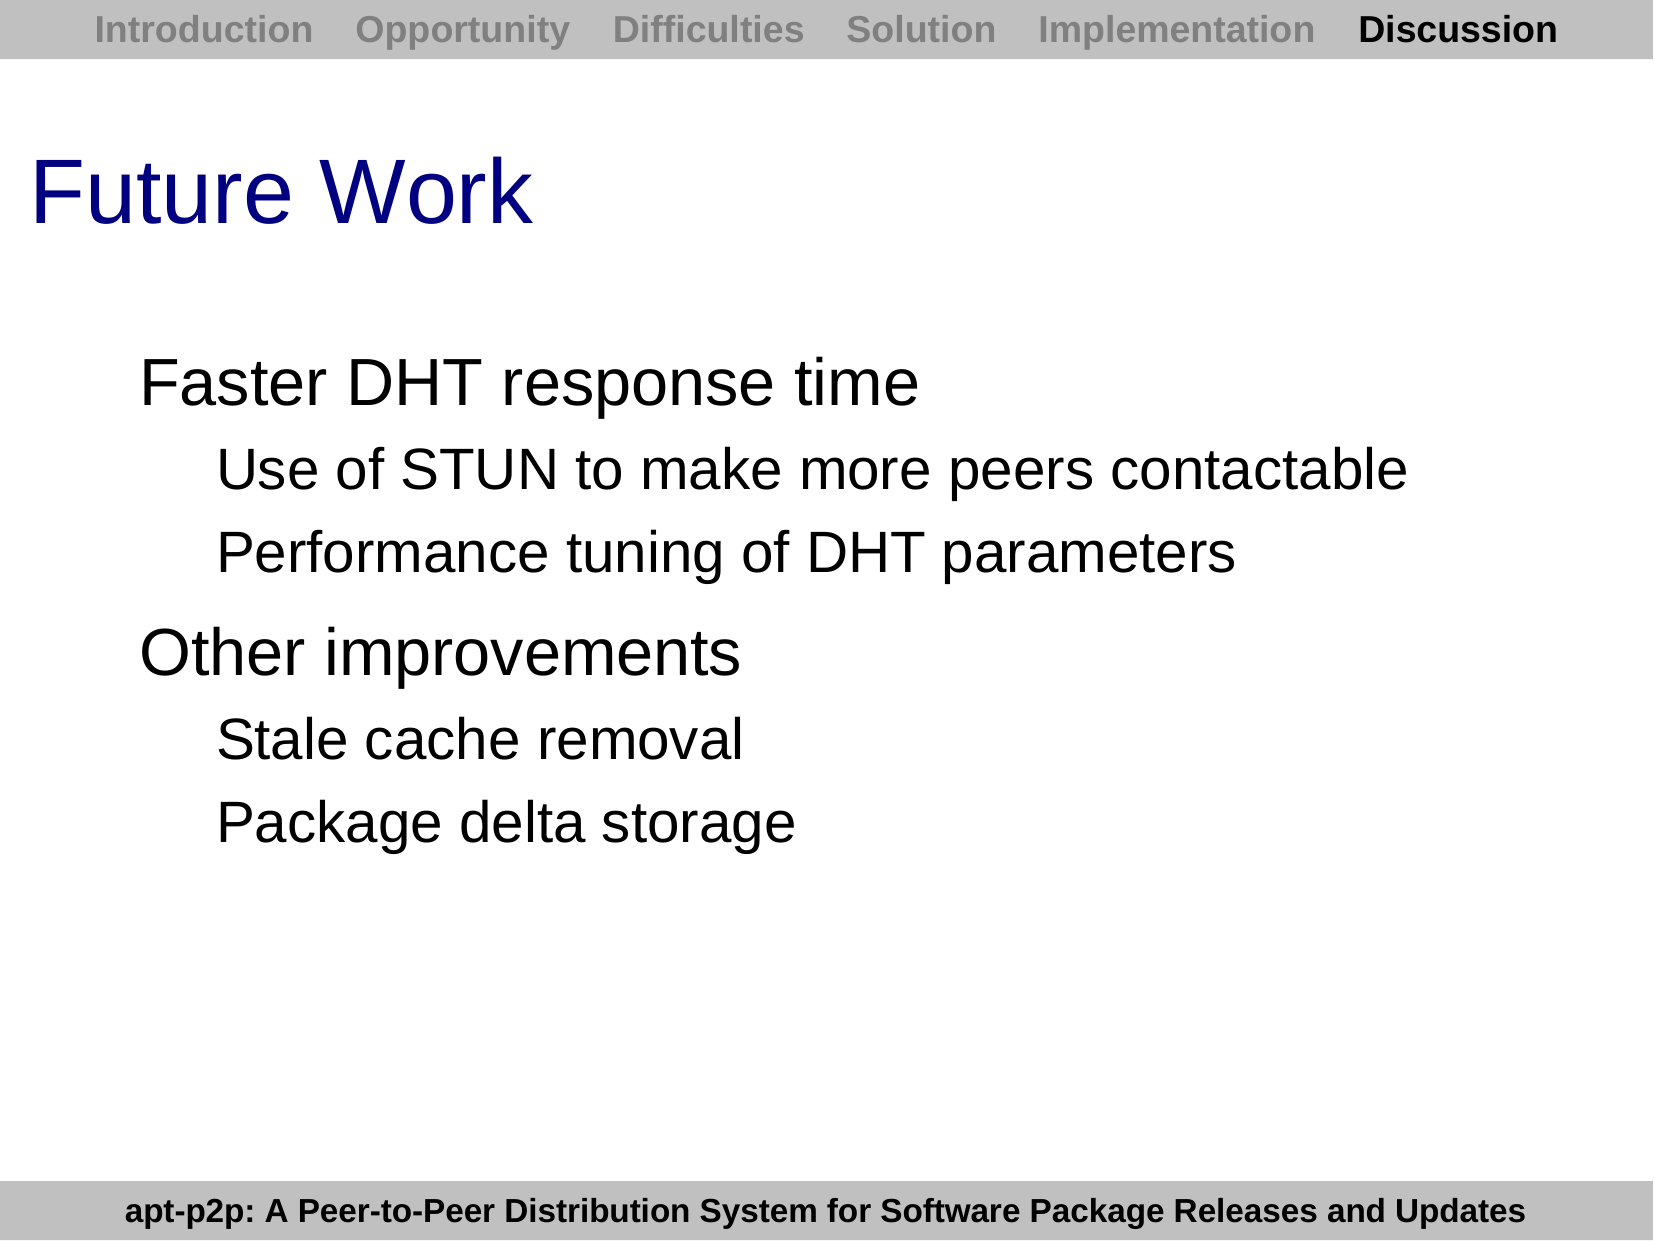

# Future Work
Faster DHT response time
Use of STUN to make more peers contactable
Performance tuning of DHT parameters
Other improvements
Stale cache removal
Package delta storage